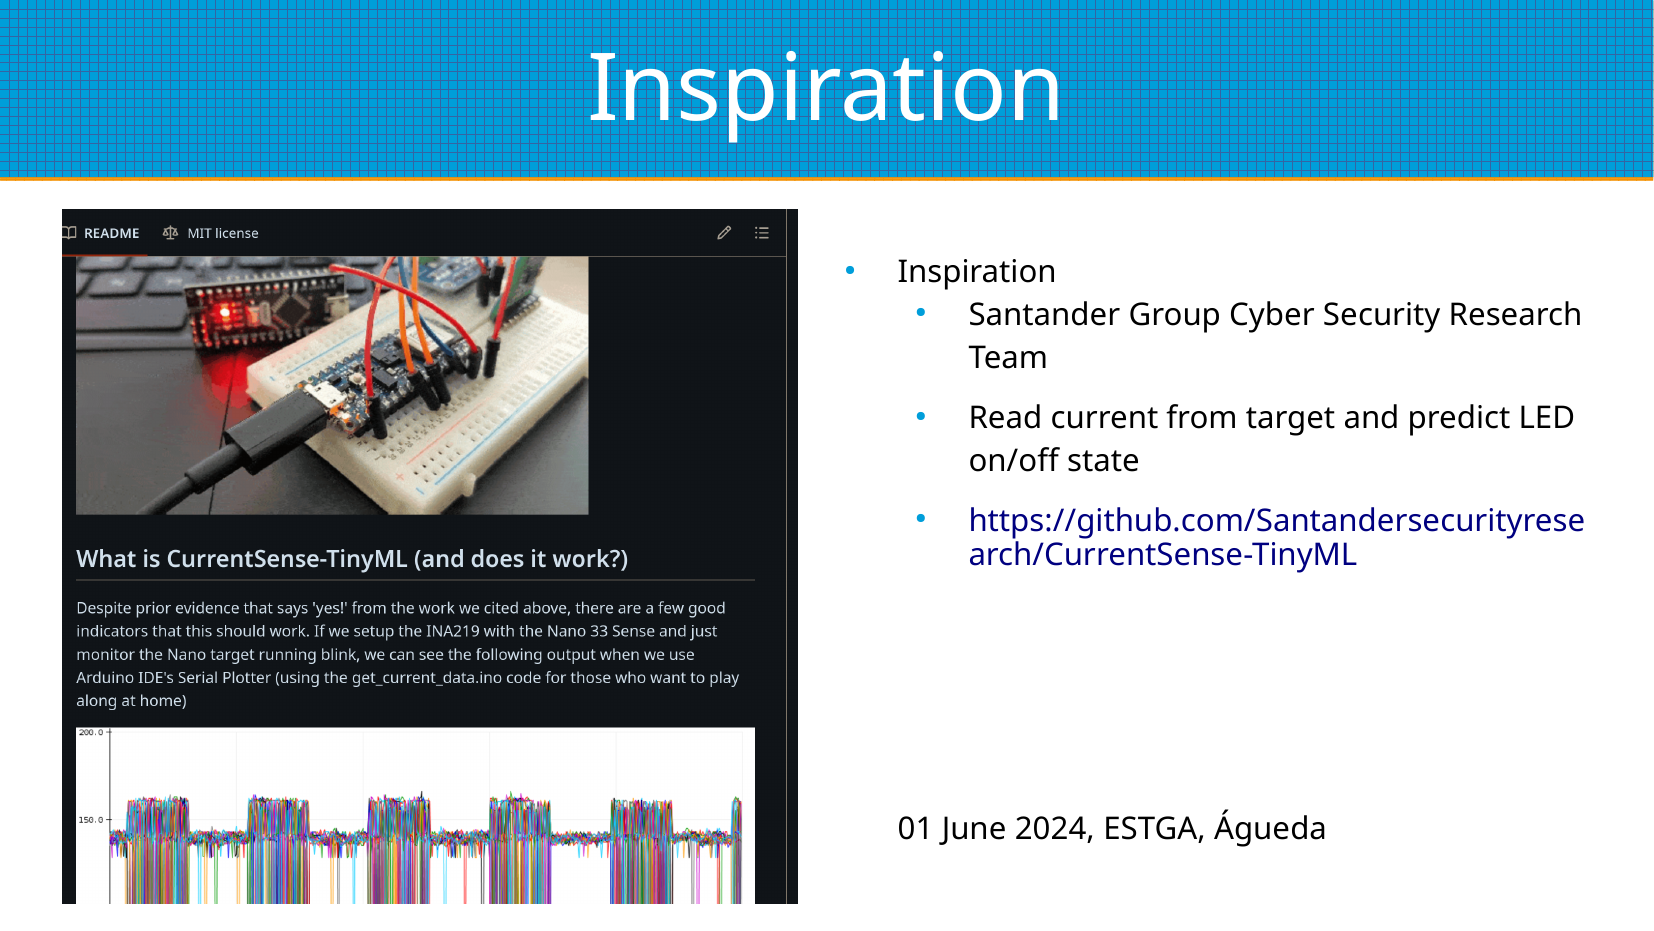

# Inspiration
Inspiration
Santander Group Cyber Security Research Team
Read current from target and predict LED on/off state
https://github.com/Santandersecurityresearch/CurrentSense-TinyML
01 June 2024, ESTGA, Águeda